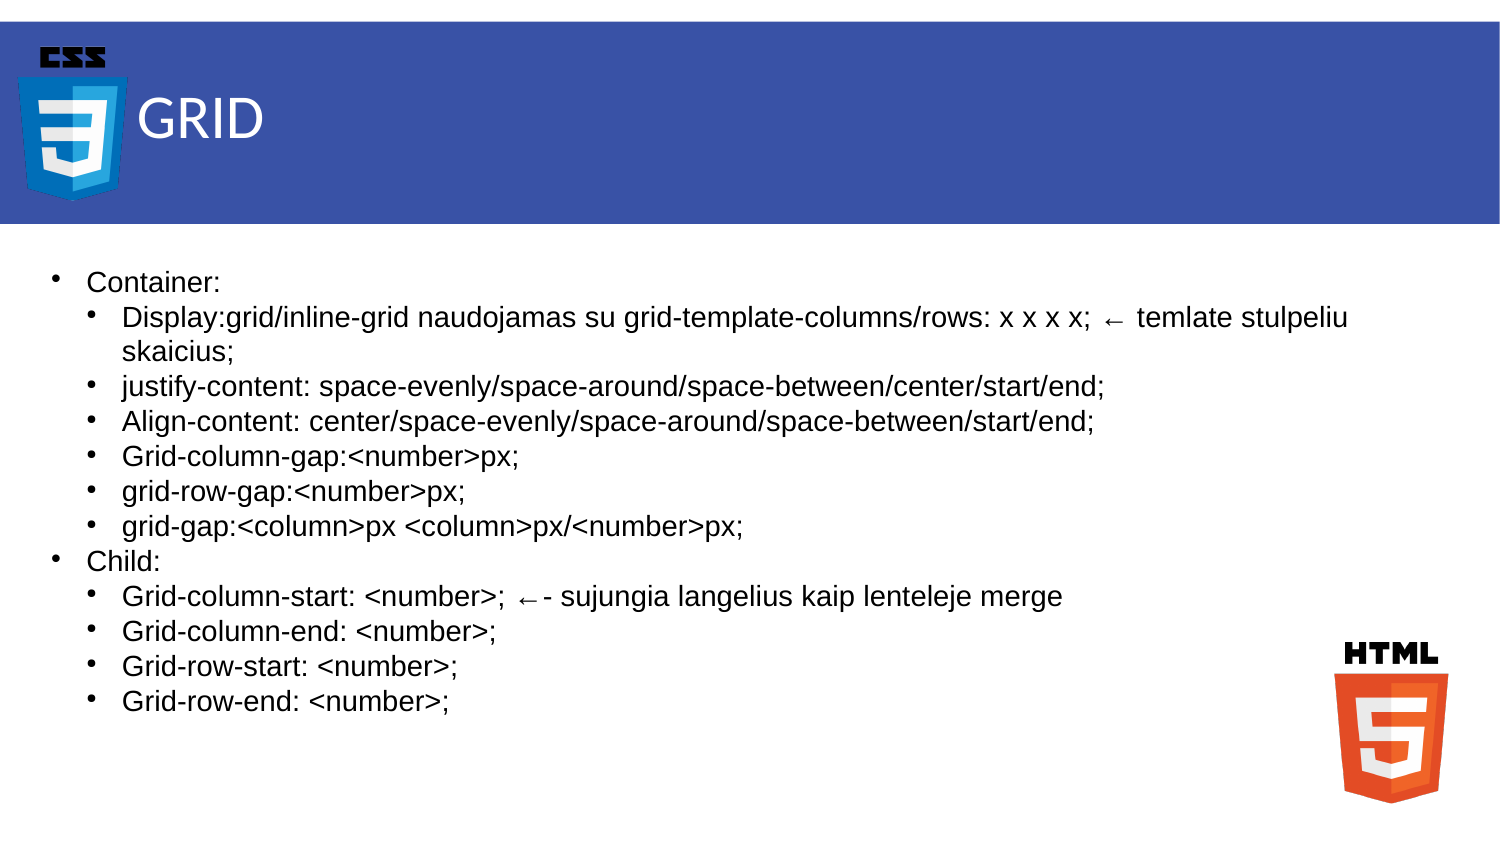

GRID
Container:
Display:grid/inline-grid naudojamas su grid-template-columns/rows: x x x x; ← temlate stulpeliu skaicius;
justify-content: space-evenly/space-around/space-between/center/start/end;
Align-content: center/space-evenly/space-around/space-between/start/end;
Grid-column-gap: px;
grid-row-gap: px;
grid-gap:<column>px <column>px/ px;
Child:
Grid-column-start: ; ←- sujungia langelius kaip lenteleje merge
Grid-column-end: ;
Grid-row-start: ;
Grid-row-end: ;